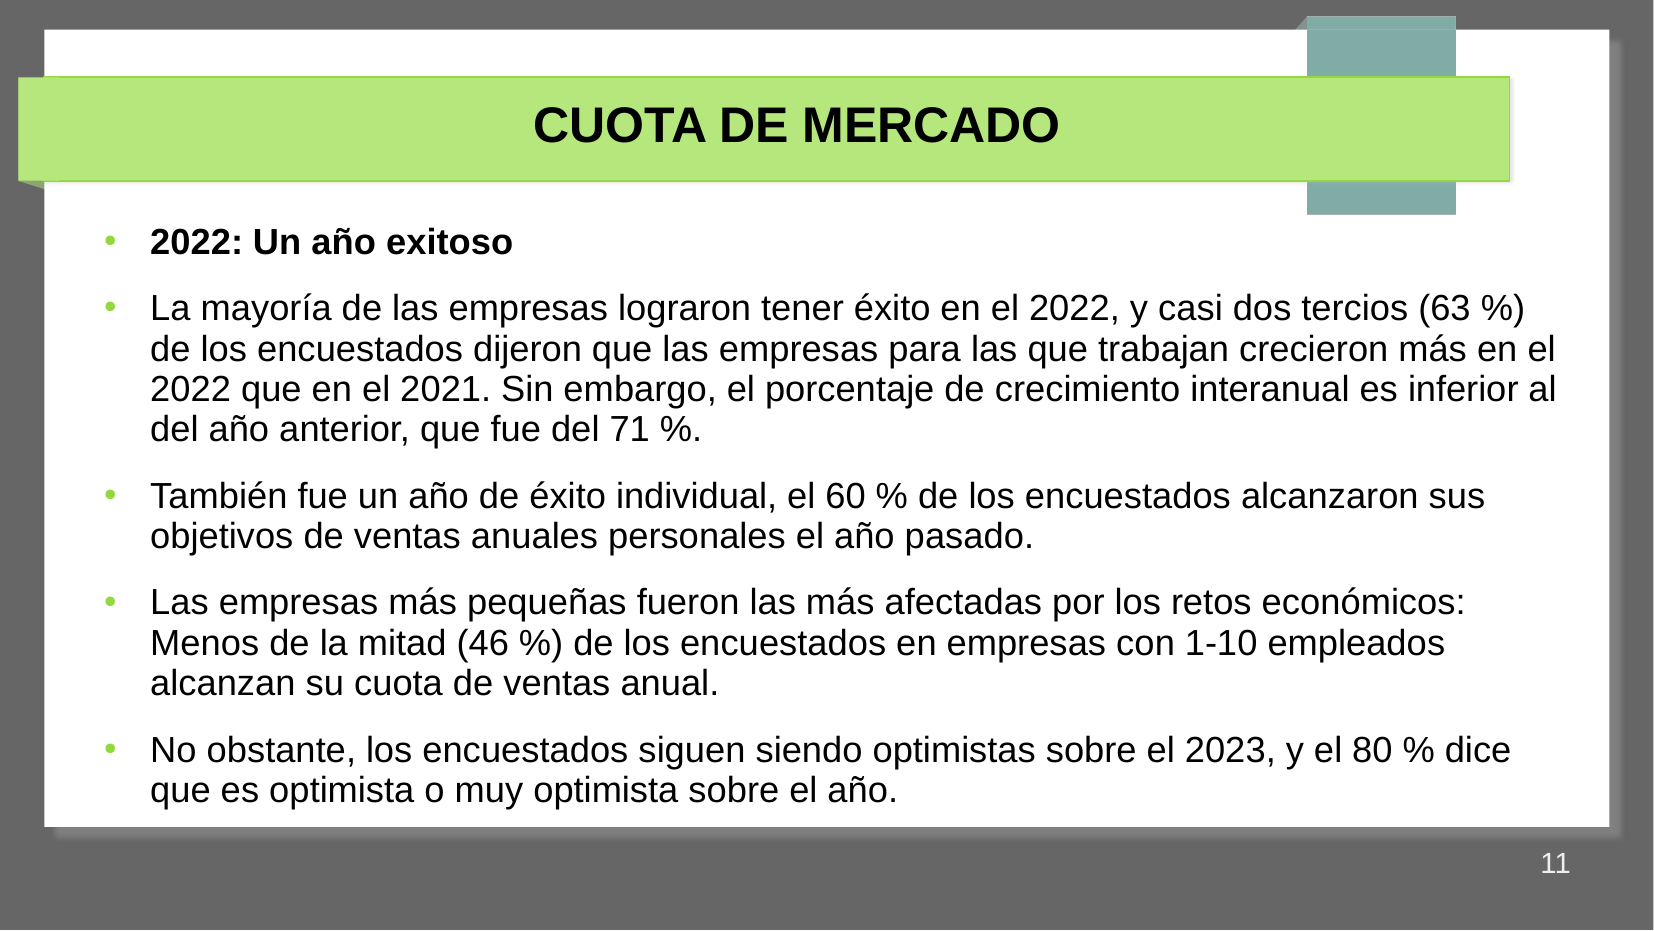

# CUOTA DE MERCADO
2022: Un año exitoso
La mayoría de las empresas lograron tener éxito en el 2022, y casi dos tercios (63 %) de los encuestados dijeron que las empresas para las que trabajan crecieron más en el 2022 que en el 2021. Sin embargo, el porcentaje de crecimiento interanual es inferior al del año anterior, que fue del 71 %.
También fue un año de éxito individual, el 60 % de los encuestados alcanzaron sus objetivos de ventas anuales personales el año pasado.
Las empresas más pequeñas fueron las más afectadas por los retos económicos: Menos de la mitad (46 %) de los encuestados en empresas con 1-10 empleados alcanzan su cuota de ventas anual.
No obstante, los encuestados siguen siendo optimistas sobre el 2023, y el 80 % dice que es optimista o muy optimista sobre el año.
11